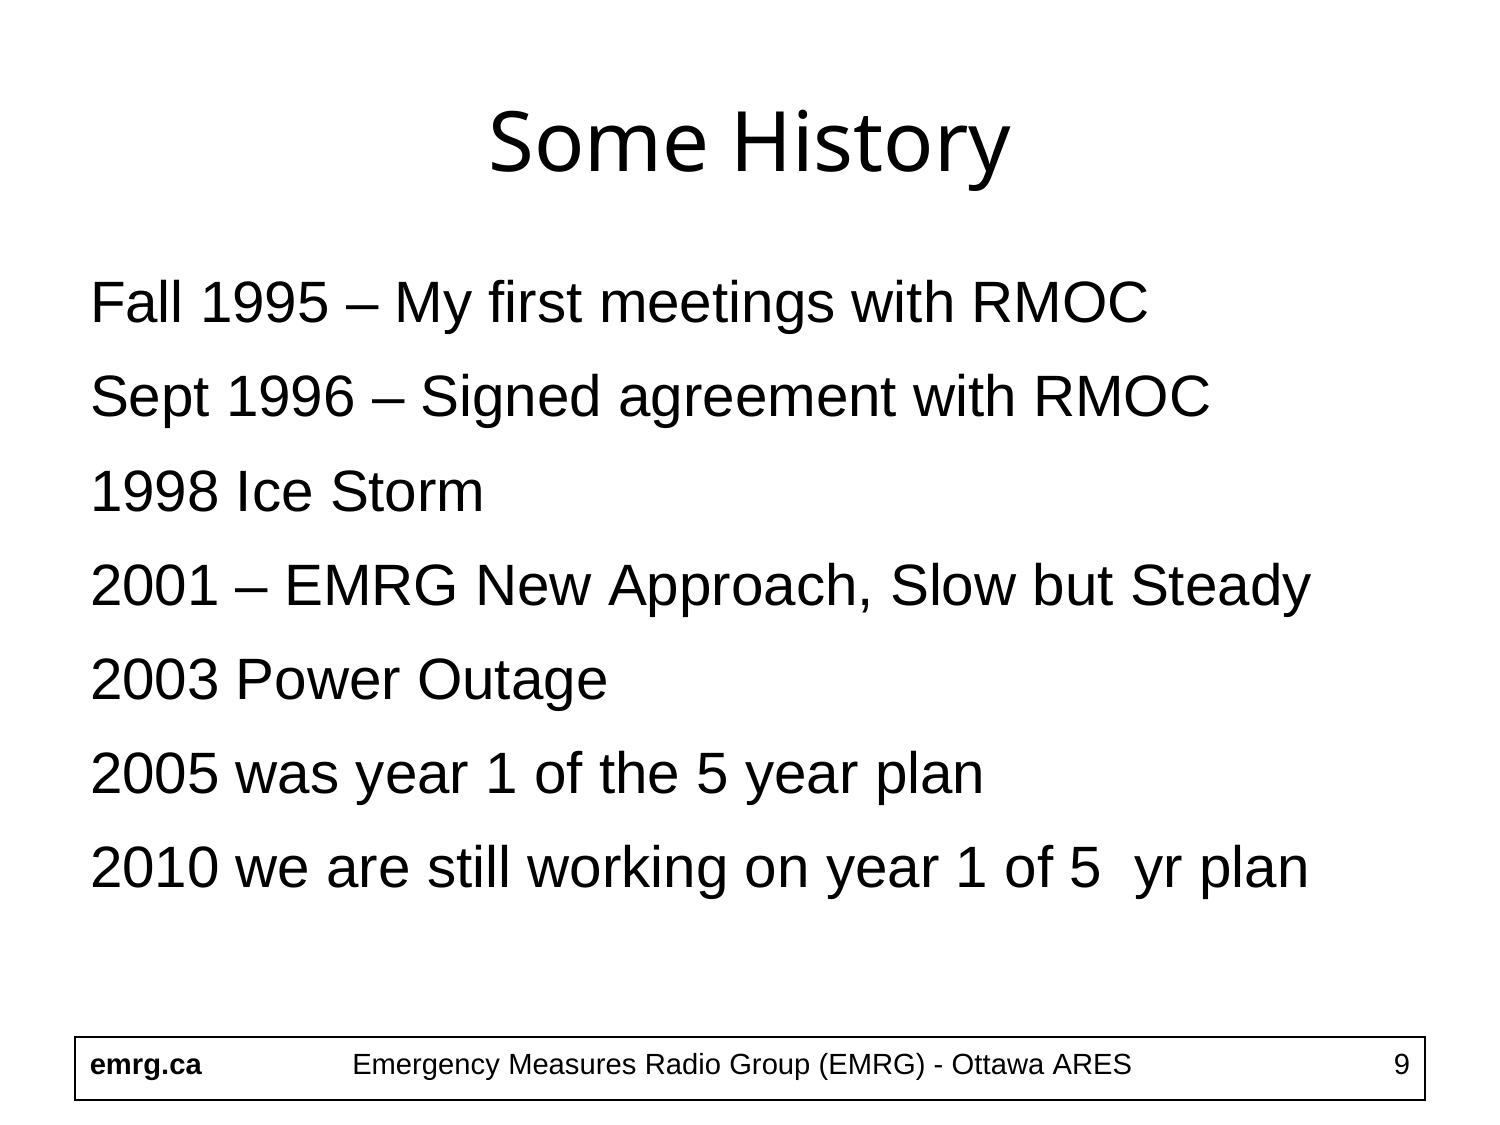

# Some History
Fall 1995 – My first meetings with RMOC
Sept 1996 – Signed agreement with RMOC
1998 Ice Storm
2001 – EMRG New Approach, Slow but Steady
2003 Power Outage
2005 was year 1 of the 5 year plan
2010 we are still working on year 1 of 5 yr plan
Emergency Measures Radio Group (EMRG) - Ottawa ARES